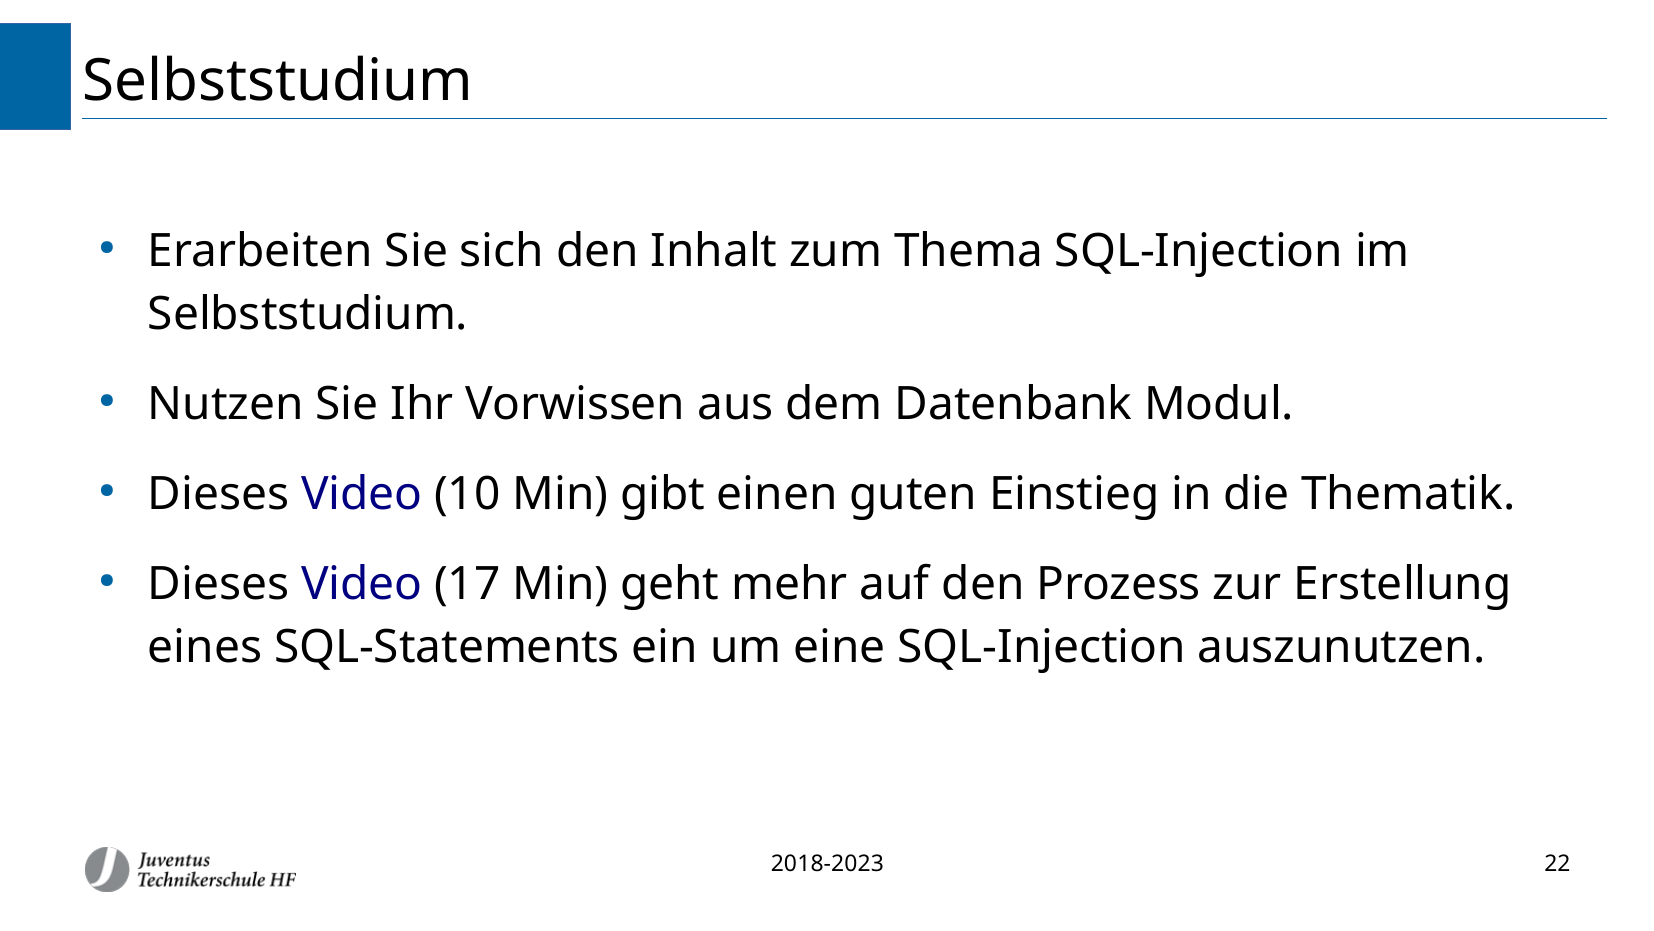

# Selbststudium
Erarbeiten Sie sich den Inhalt zum Thema SQL-Injection im Selbststudium.
Nutzen Sie Ihr Vorwissen aus dem Datenbank Modul.
Dieses Video (10 Min) gibt einen guten Einstieg in die Thematik.
Dieses Video (17 Min) geht mehr auf den Prozess zur Erstellung eines SQL-Statements ein um eine SQL-Injection auszunutzen.
2018-2023
22